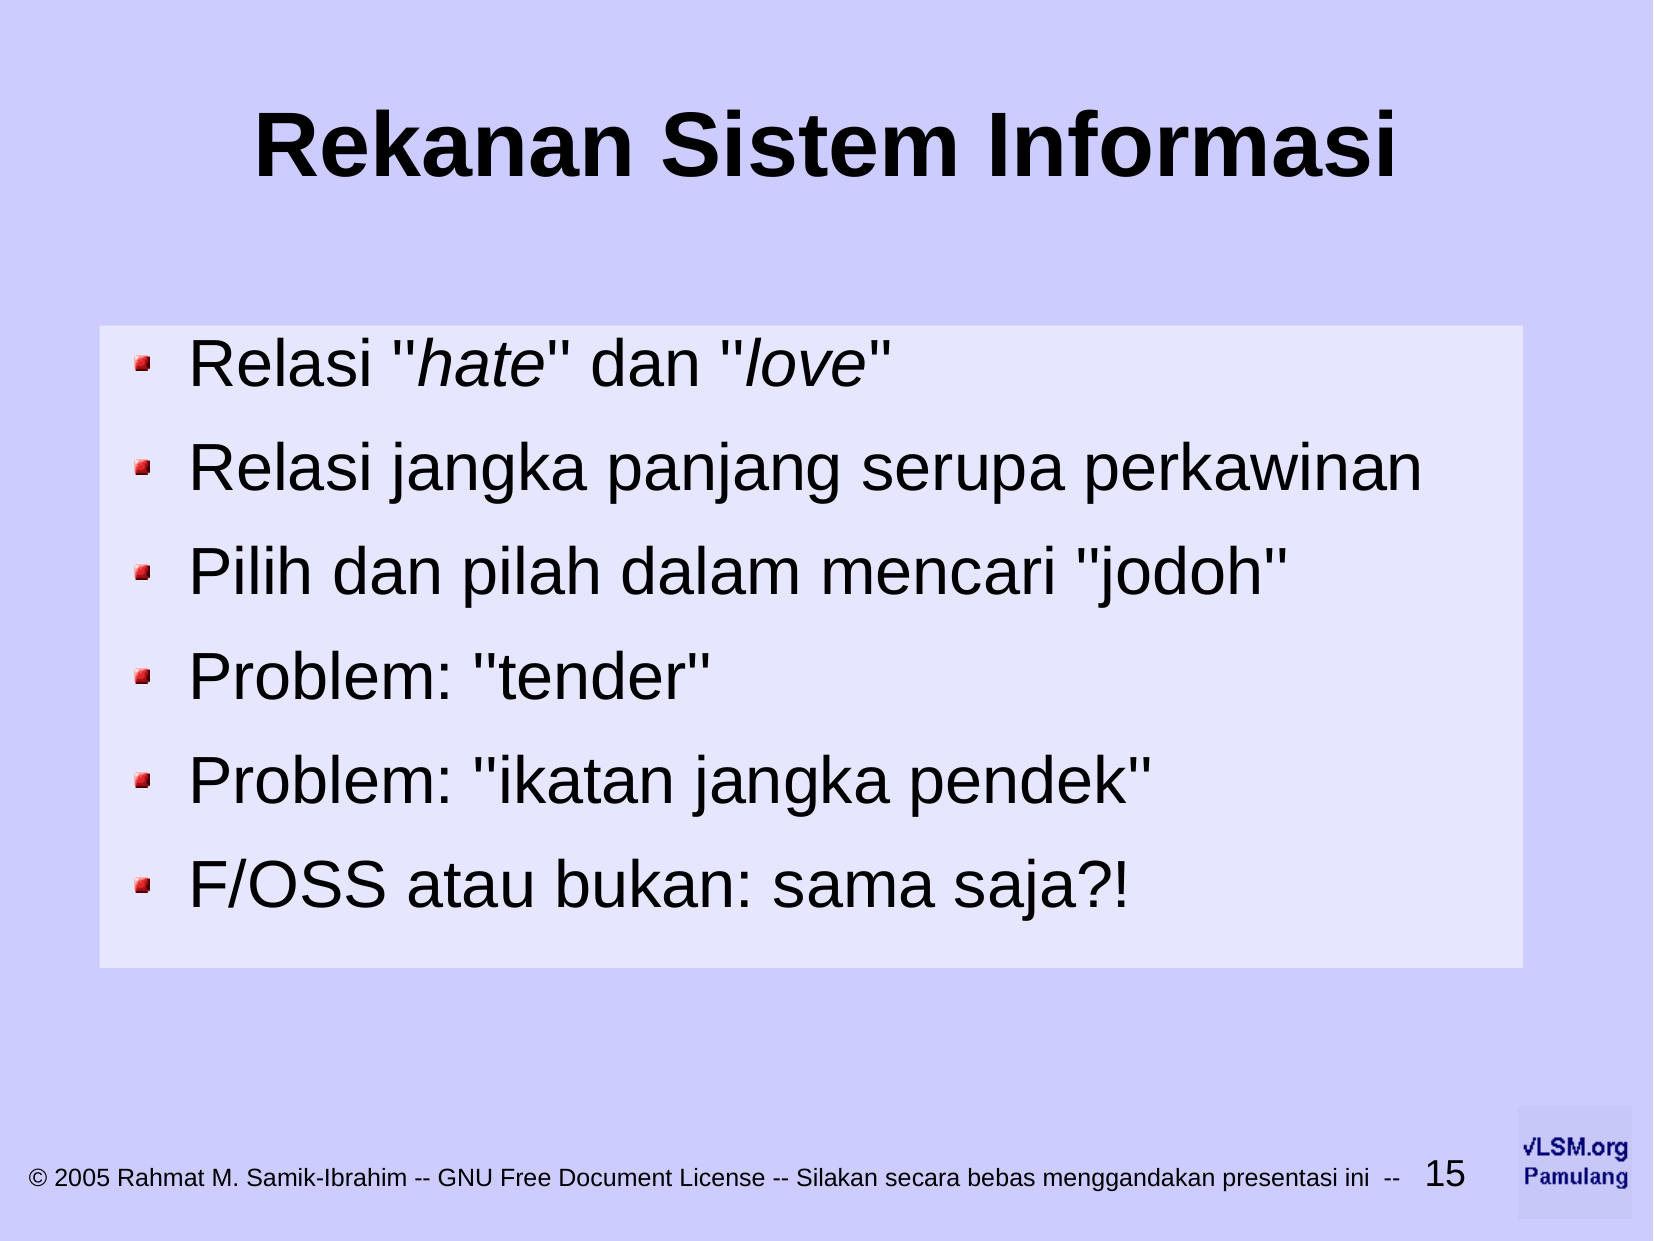

# Rekanan Sistem Informasi
Relasi ''hate'' dan ''love''
Relasi jangka panjang serupa perkawinan
Pilih dan pilah dalam mencari ''jodoh''
Problem: ''tender''
Problem: ''ikatan jangka pendek''
F/OSS atau bukan: sama saja?!